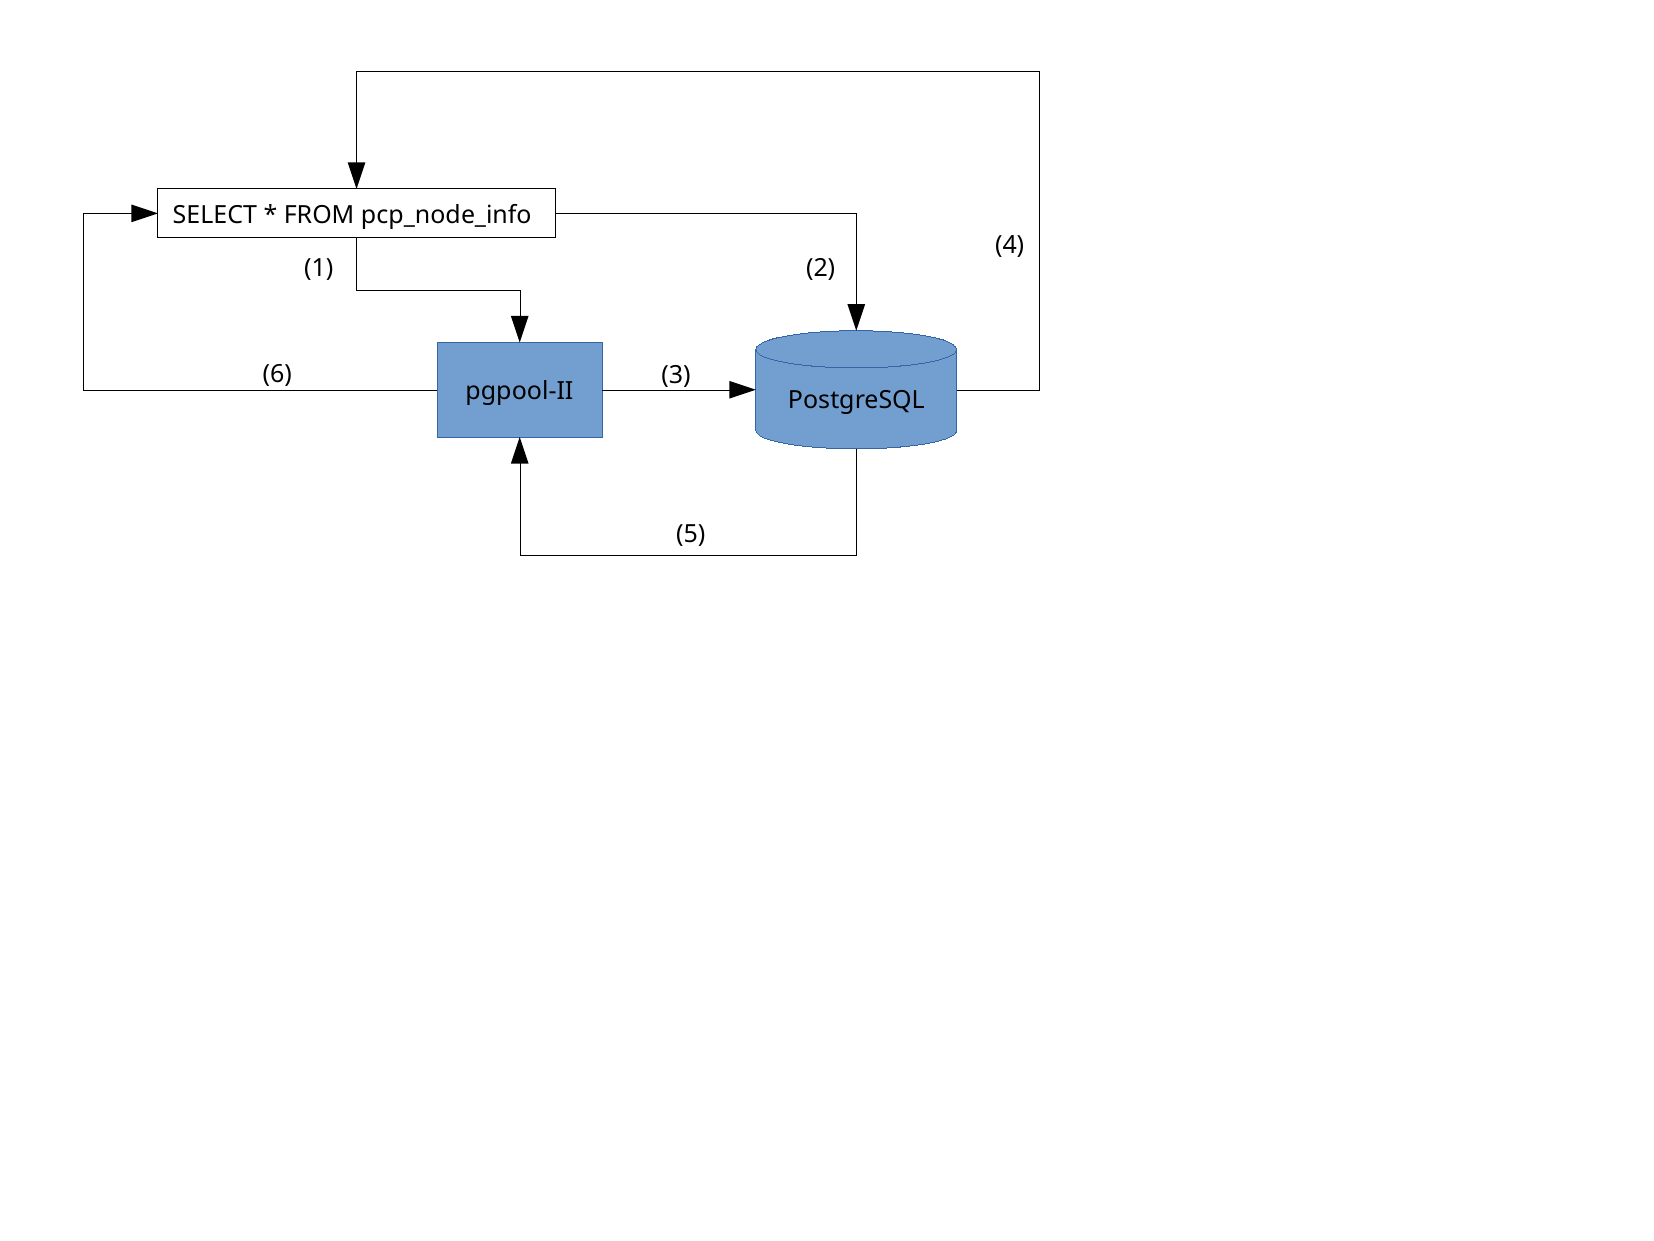

SELECT * FROM pcp_node_info
(4)
(1)
(2)
PostgreSQL
pgpool-II
(6)
(3)
(5)